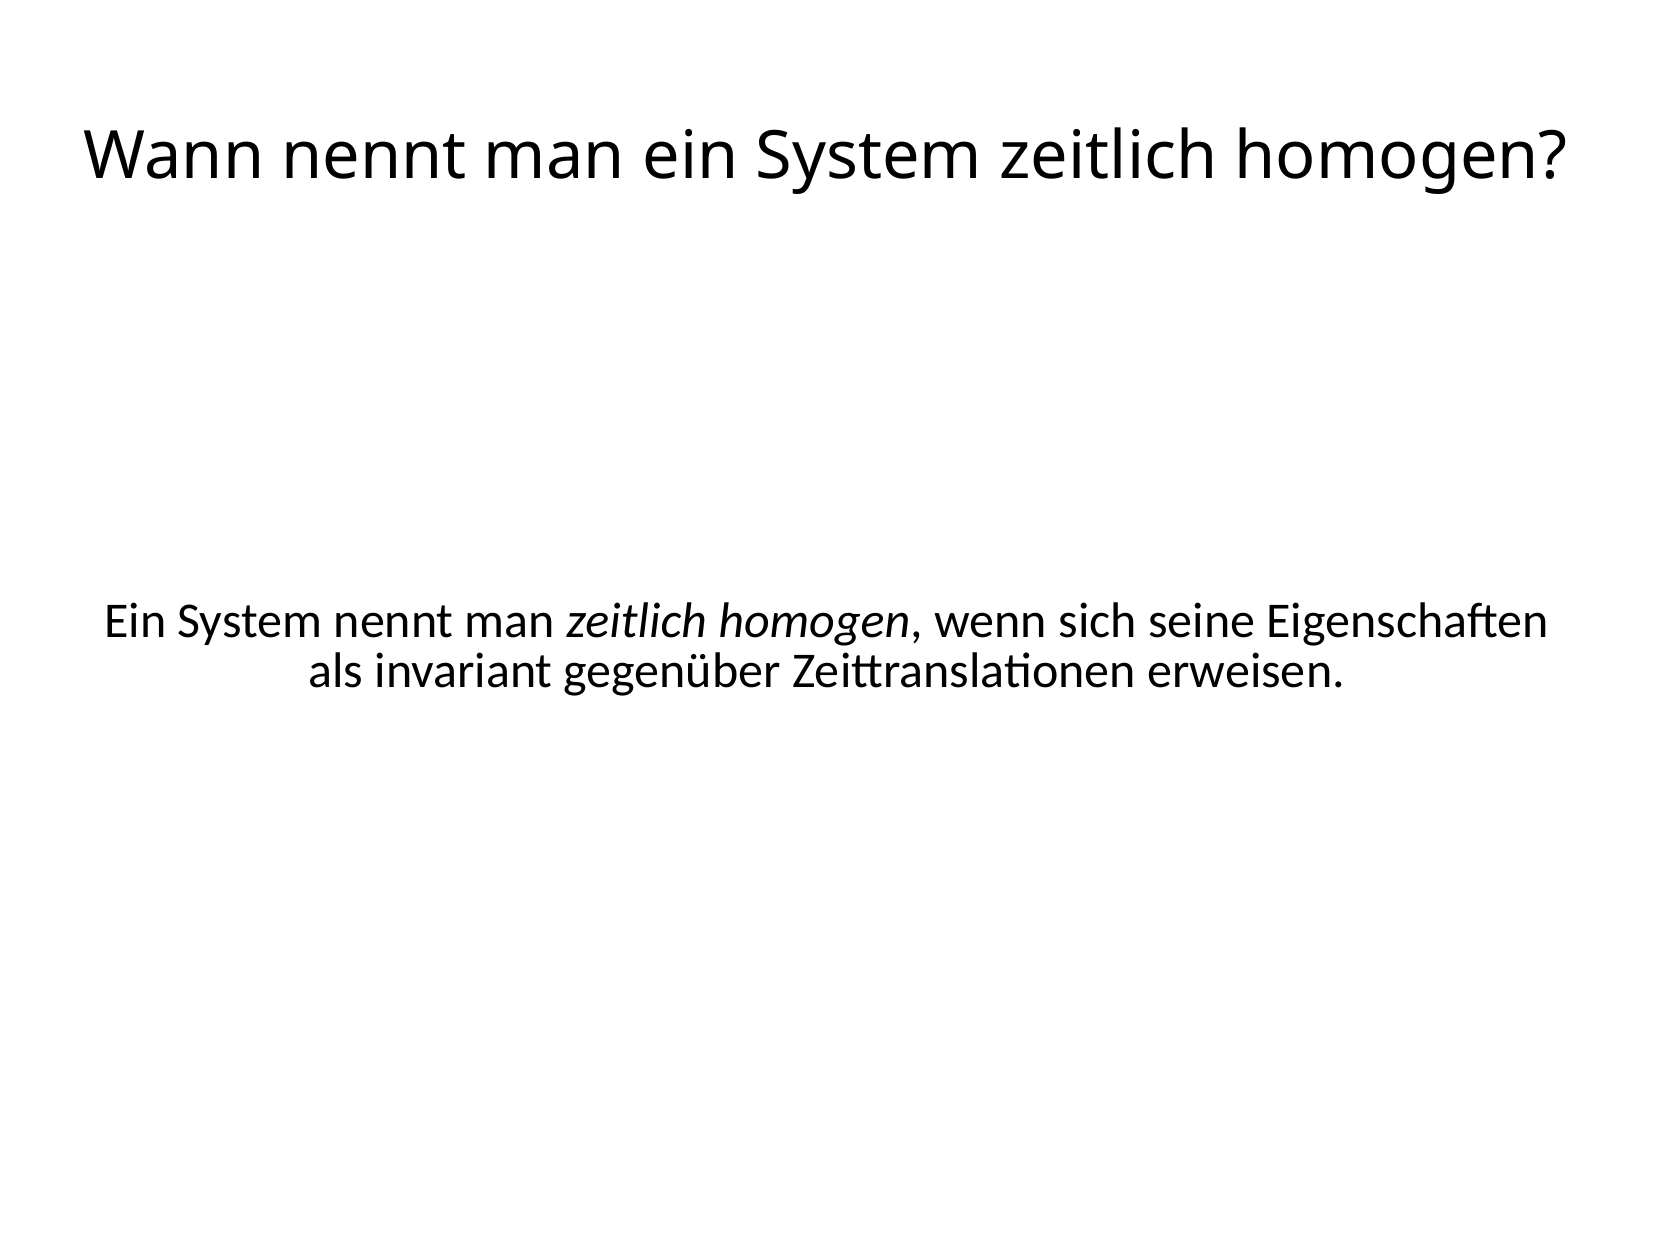

# Wann nennt man ein System zeitlich homogen?
Ein System nennt man zeitlich homogen, wenn sich seine Eigenschaften als invariant gegenüber Zeittranslationen erweisen.